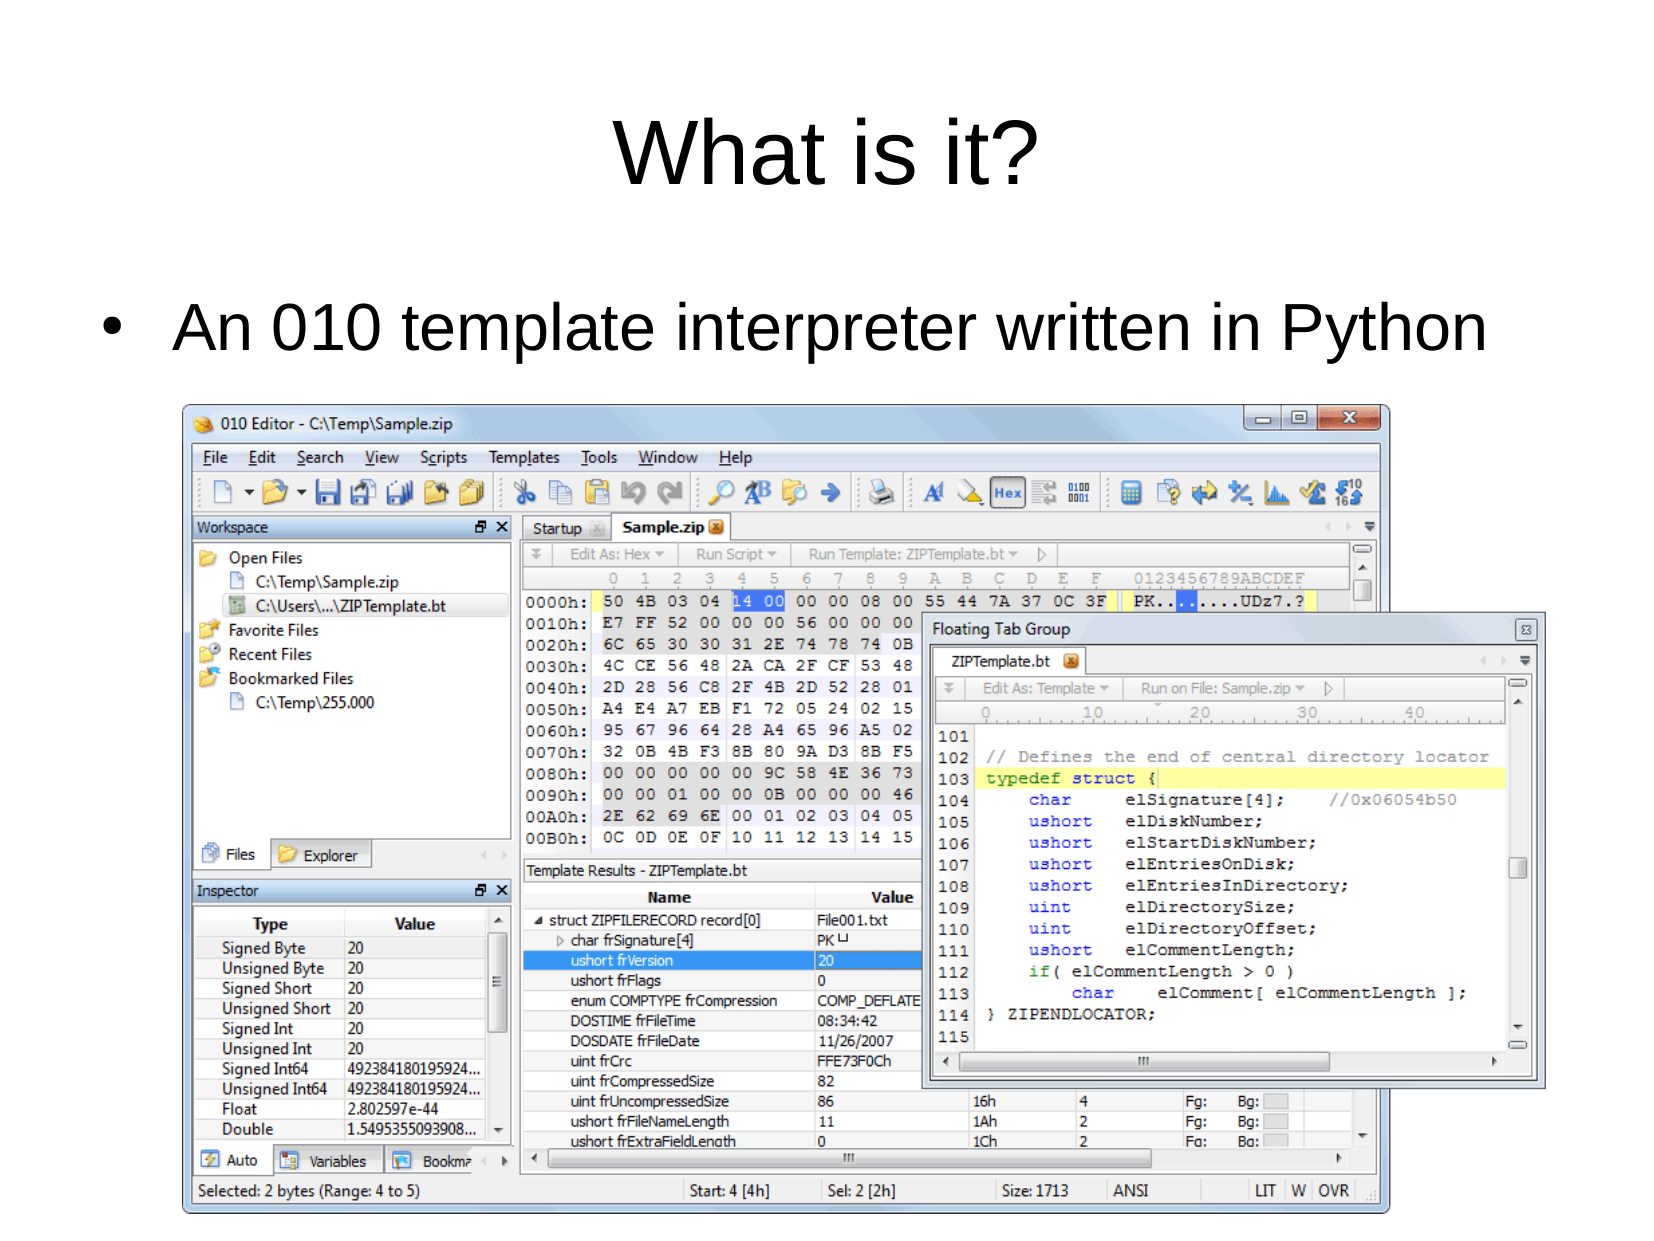

# What is it?
 An 010 template interpreter written in Python